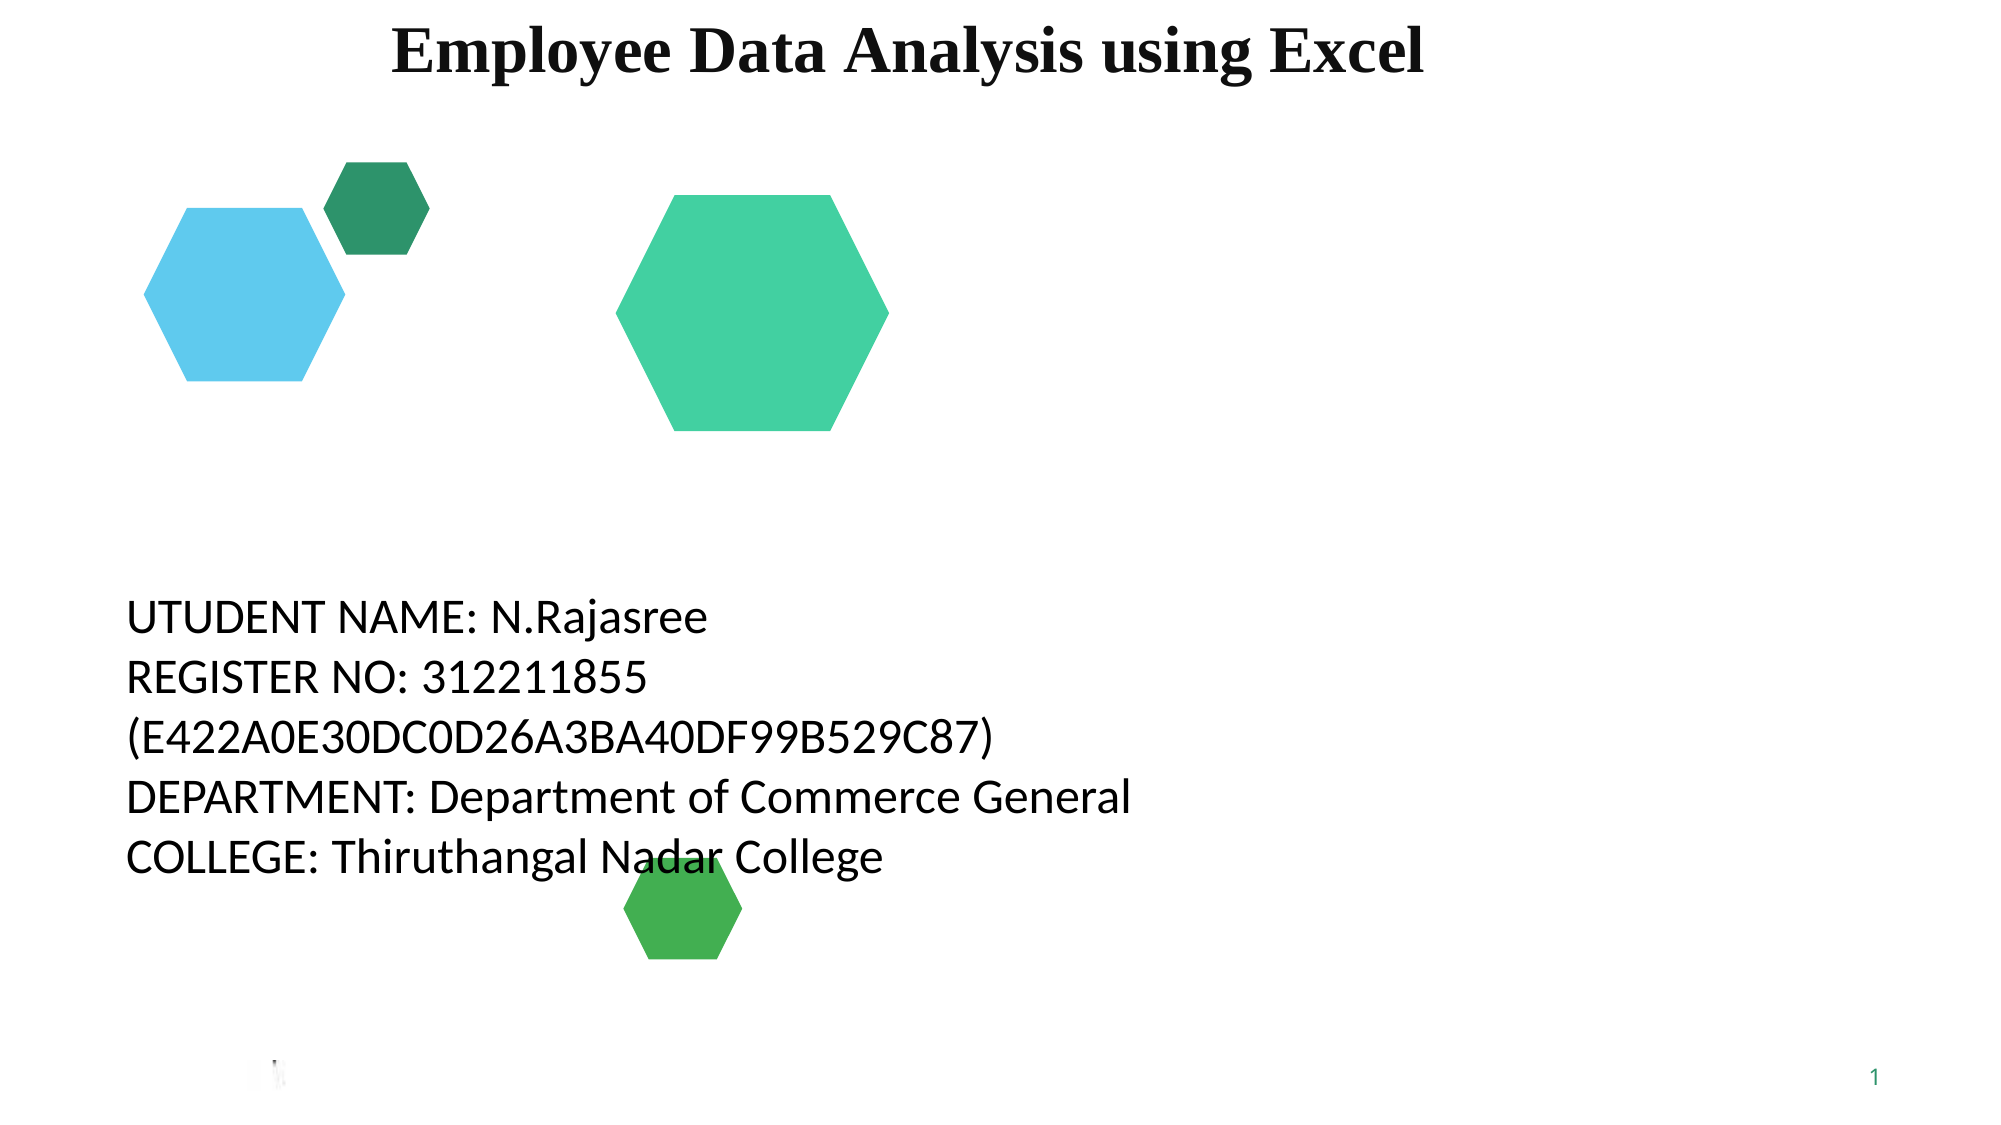

# Employee Data Analysis using Excel
UTUDENT NAME: N.Rajasree
REGISTER NO: 312211855
(E422A0E30DC0D26A3BA40DF99B529C87)
DEPARTMENT: Department of Commerce General
COLLEGE: Thiruthangal Nadar College